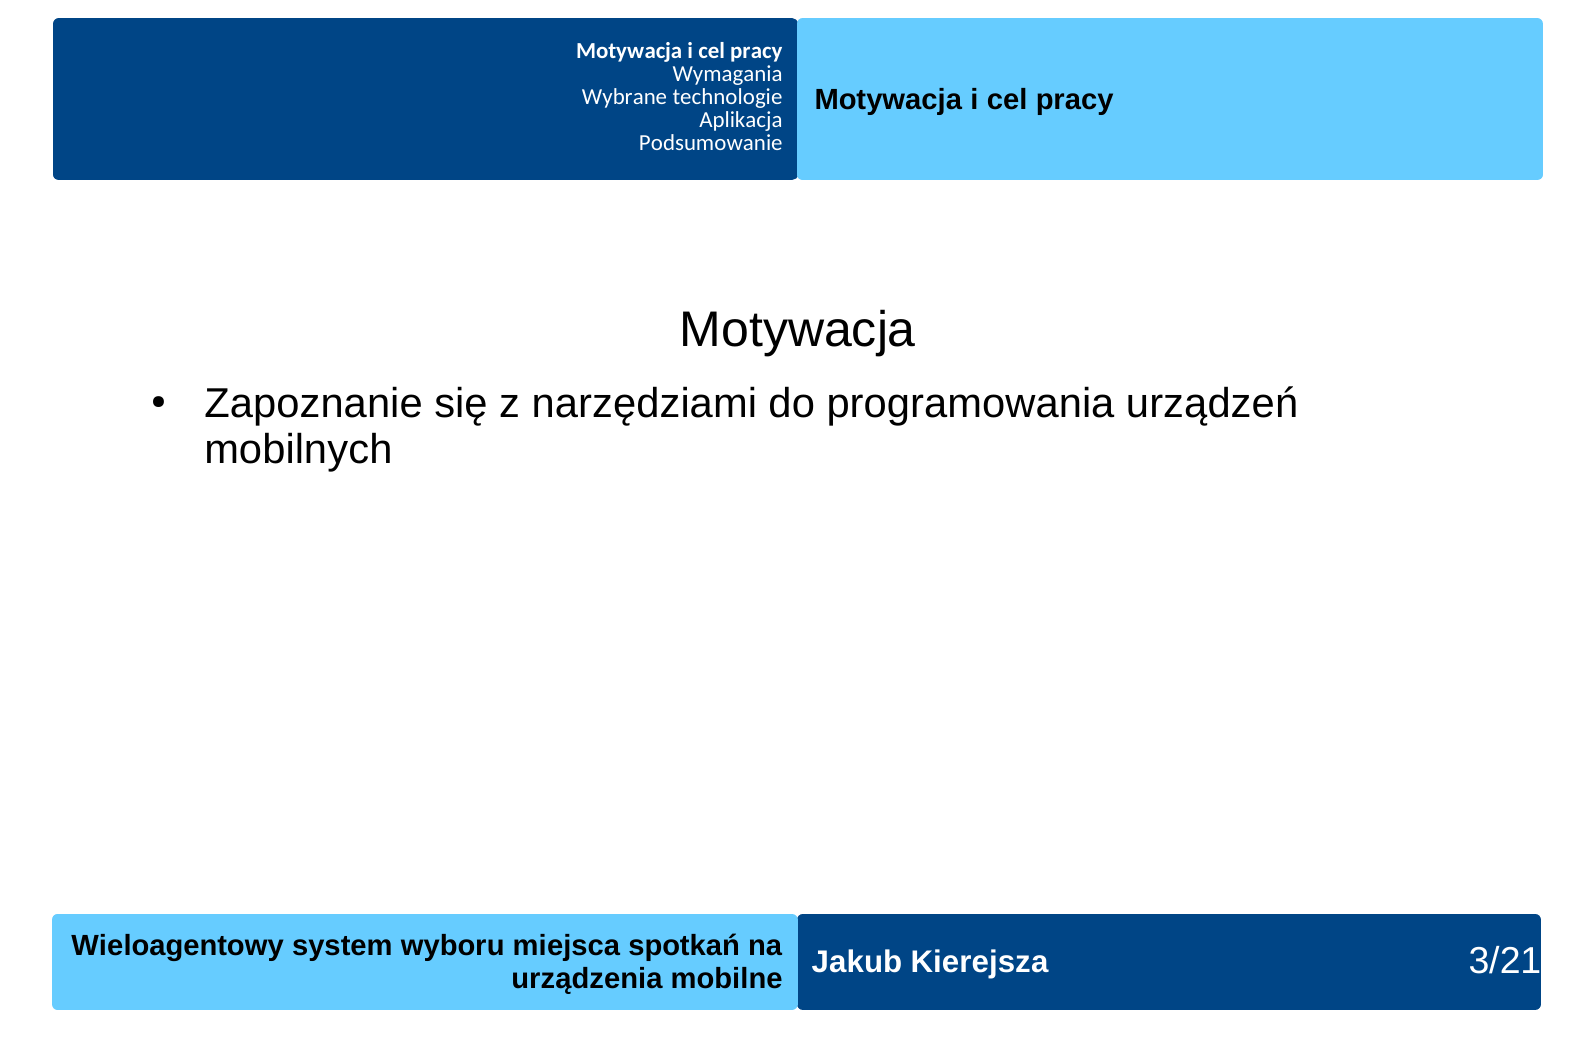

Motywacja i cel pracy
Wymagania
Wybrane technologie
Aplikacja
Podsumowanie
Motywacja i cel pracy
# Motywacja
Zapoznanie się z narzędziami do programowania urządzeń mobilnych
Wieloagentowy system wyboru miejsca spotkań na urządzenia mobilne
Jakub Kierejsza